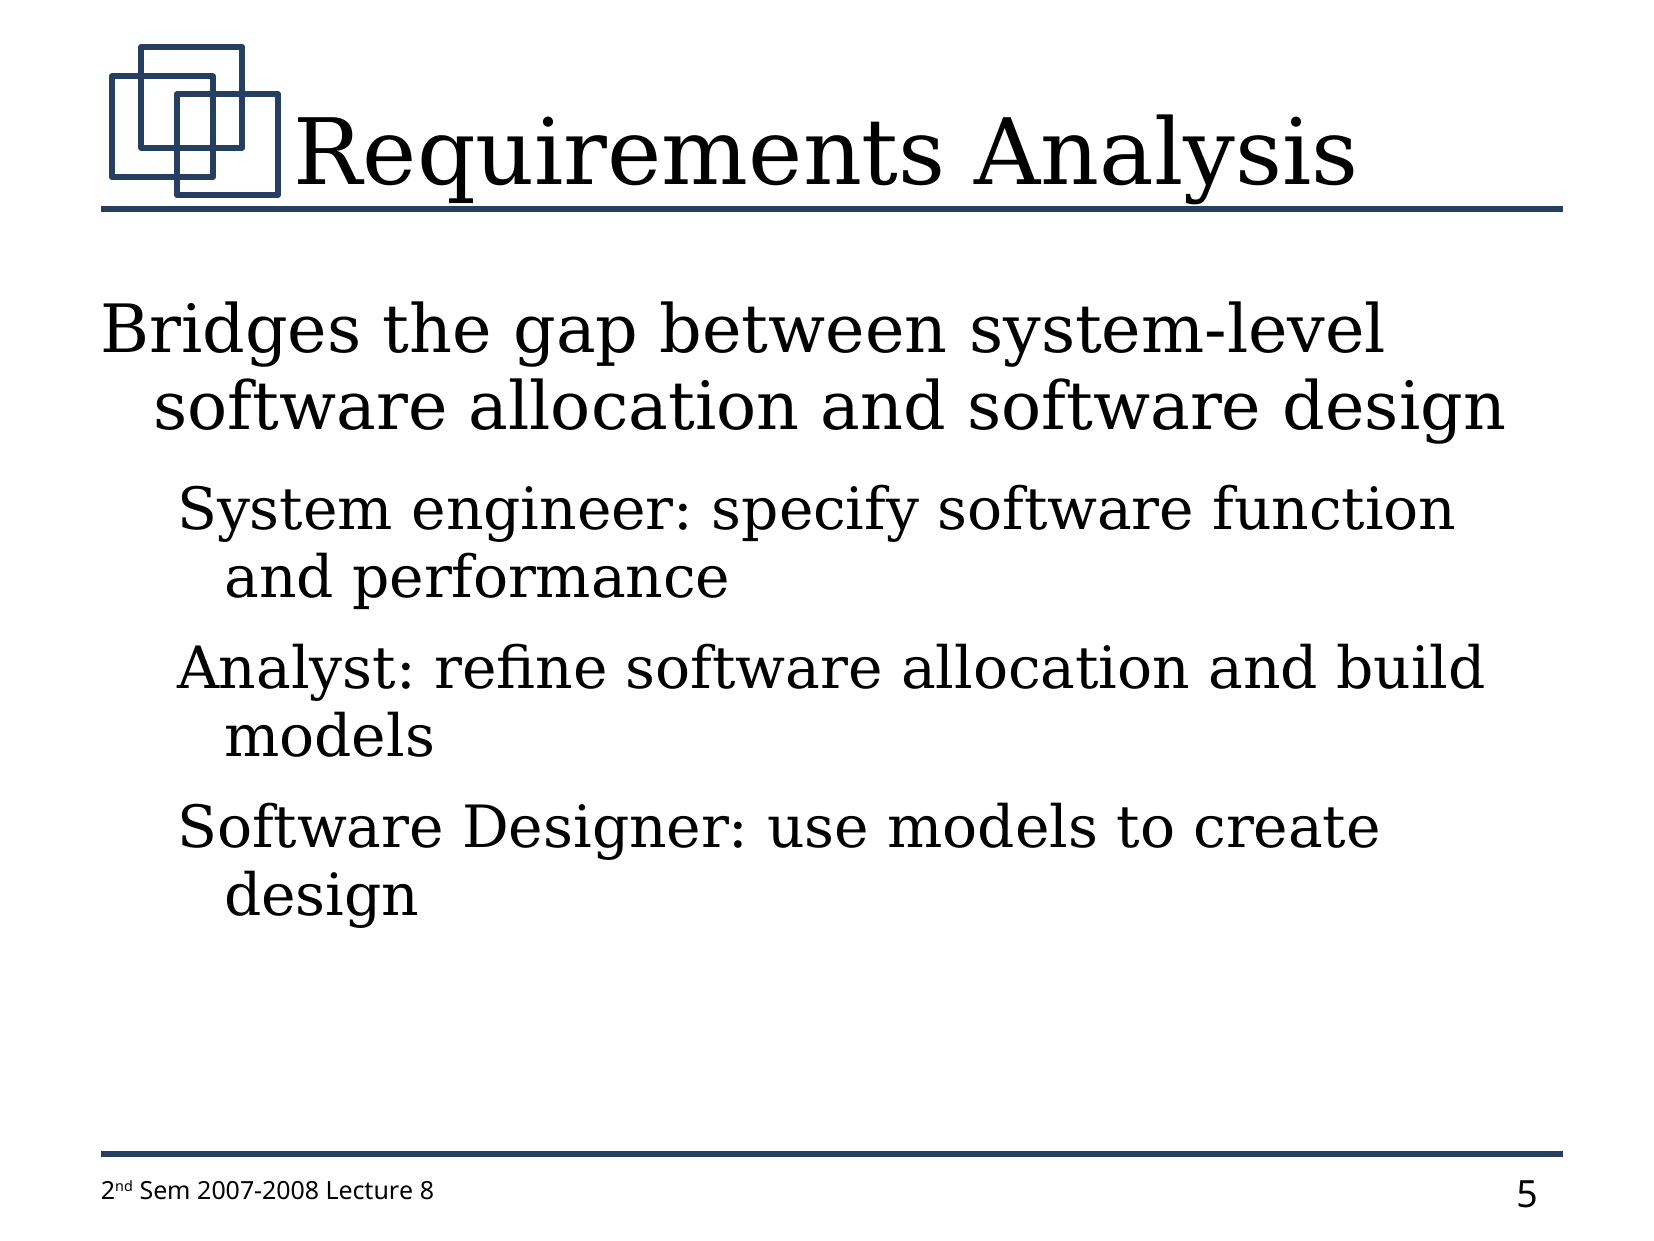

# Requirements Analysis
Bridges the gap between system-level software allocation and software design
System engineer: specify software function and performance
Analyst: refine software allocation and build models
Software Designer: use models to create design